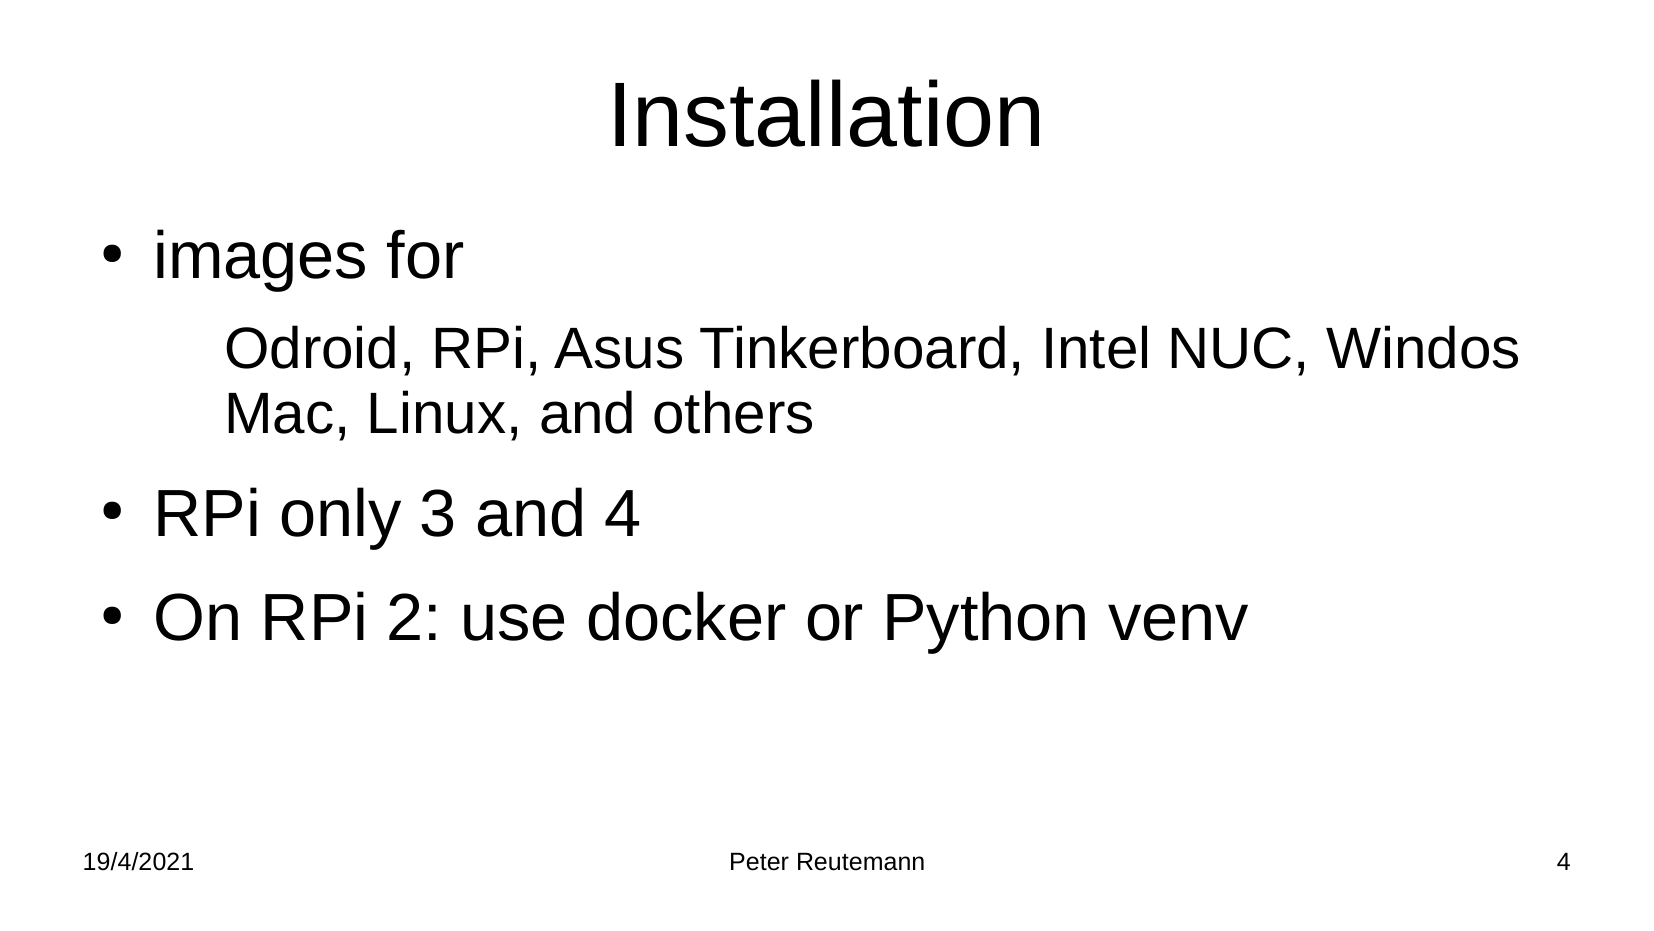

# Installation
images for
Odroid, RPi, Asus Tinkerboard, Intel NUC, Windos Mac, Linux, and others
RPi only 3 and 4
On RPi 2: use docker or Python venv
19/4/2021
Peter Reutemann
4